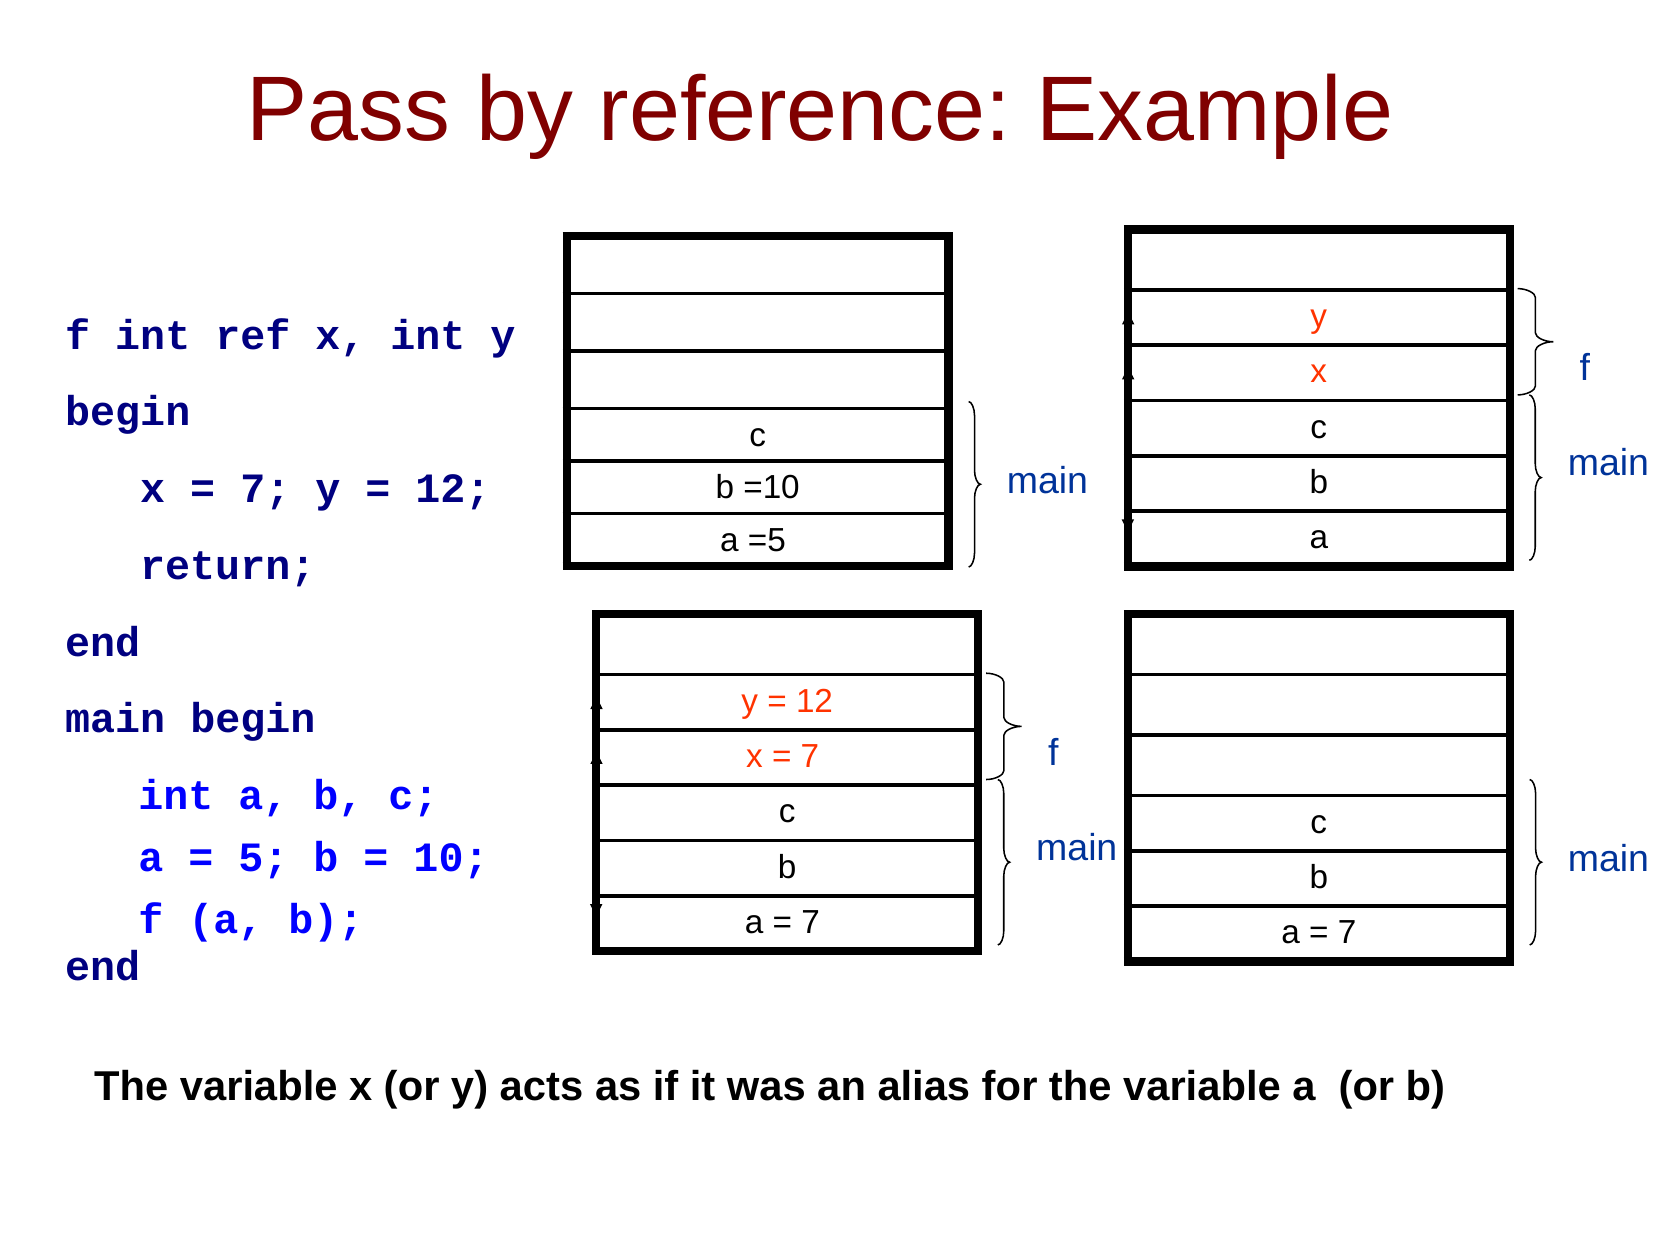

# Pass by reference: Example
| |
| --- |
| y |
| x |
| c |
| b |
| a |
f
main
| |
| --- |
| |
| |
| c |
| b =10 |
| a =5 |
main
f int ref x, int y
begin
 x = 7; y = 12;
 return;
end
main begin
int a, b, c;
a = 5; b = 10;
f (a, b);
end
| |
| --- |
| y = 12 |
| x = 7 |
| c |
| b |
| a = 7 |
f
main
| |
| --- |
| |
| |
| c |
| b |
| a = 7 |
main
The variable x (or y) acts as if it was an alias for the variable a (or b)